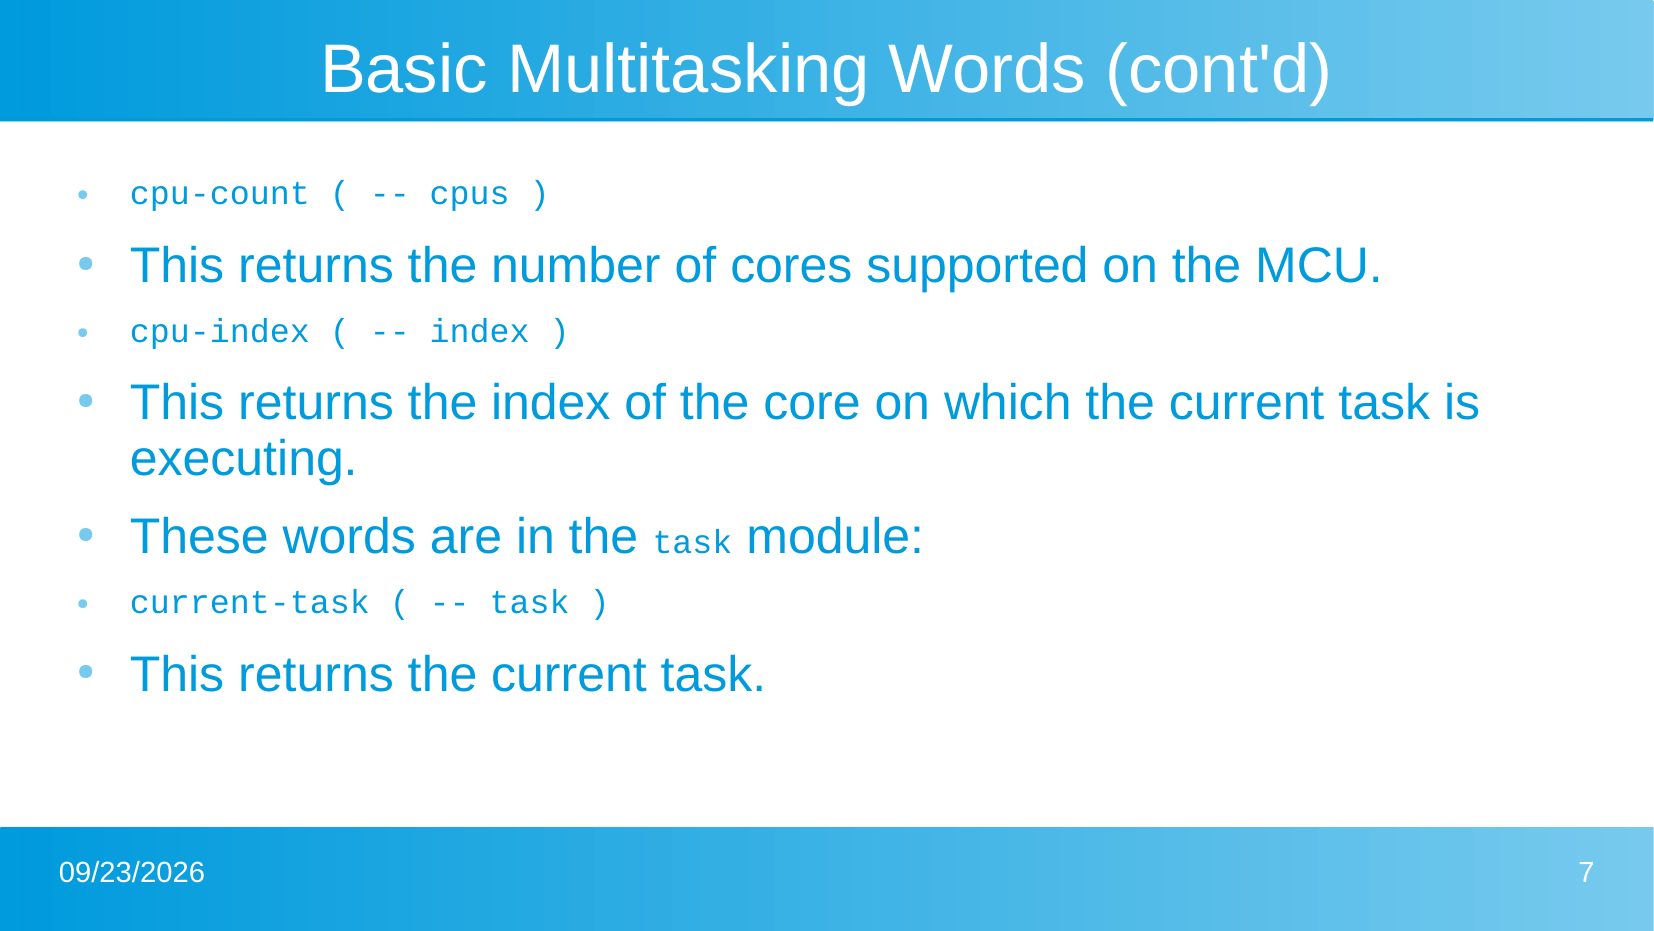

# Basic Multitasking Words (cont'd)
cpu-count ( -- cpus )
This returns the number of cores supported on the MCU.
cpu-index ( -- index )
This returns the index of the core on which the current task is executing.
These words are in the task module:
current-task ( -- task )
This returns the current task.
7